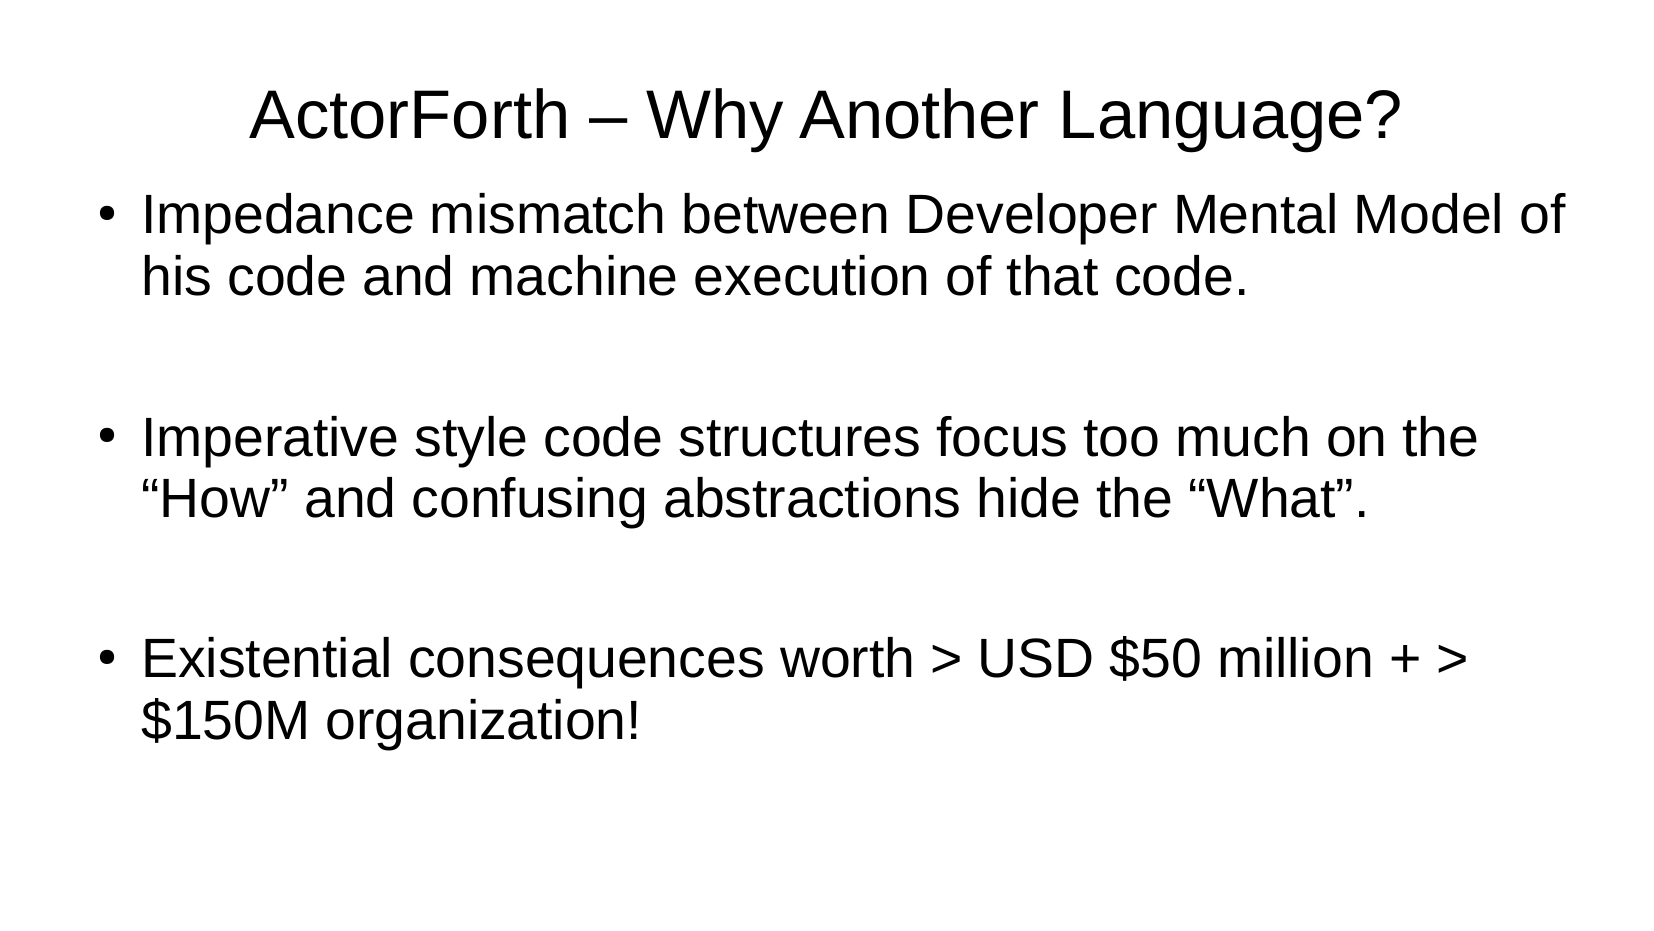

# ActorForth – Why Another Language?
Impedance mismatch between Developer Mental Model of his code and machine execution of that code.
Imperative style code structures focus too much on the “How” and confusing abstractions hide the “What”.
Existential consequences worth > USD $50 million + > $150M organization!